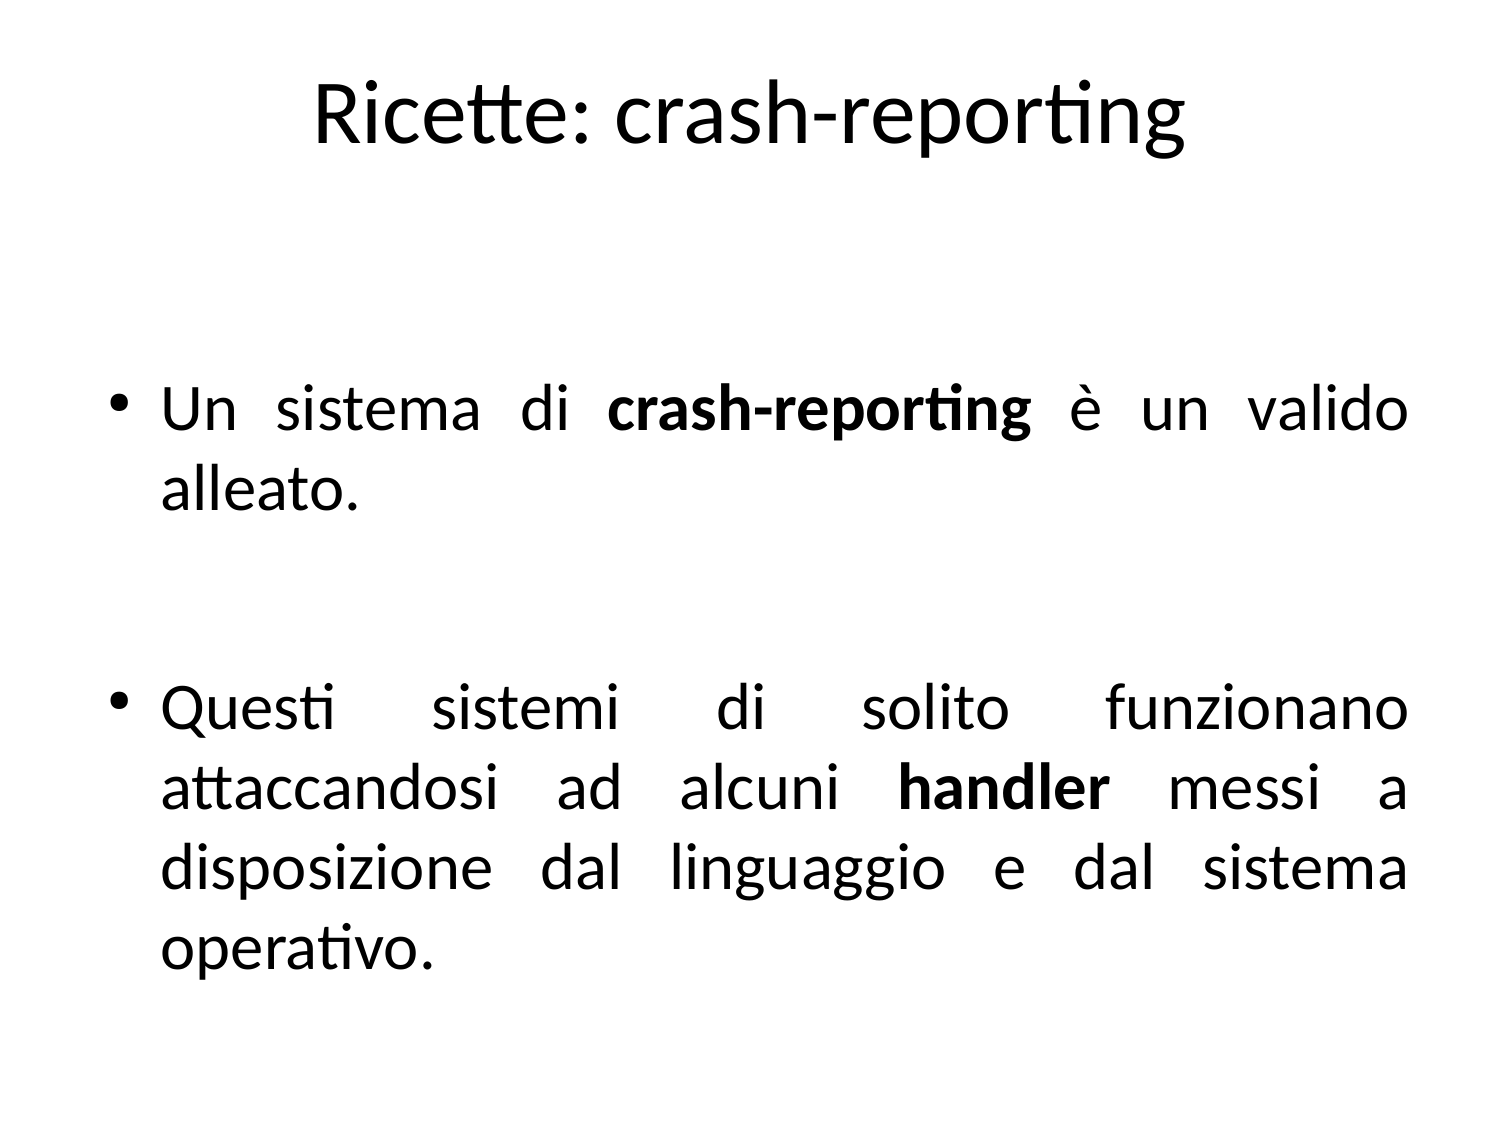

# Ricette: crash-reporting
Un sistema di crash-reporting è un valido alleato.
Questi sistemi di solito funzionano attaccandosi ad alcuni handler messi a disposizione dal linguaggio e dal sistema operativo.